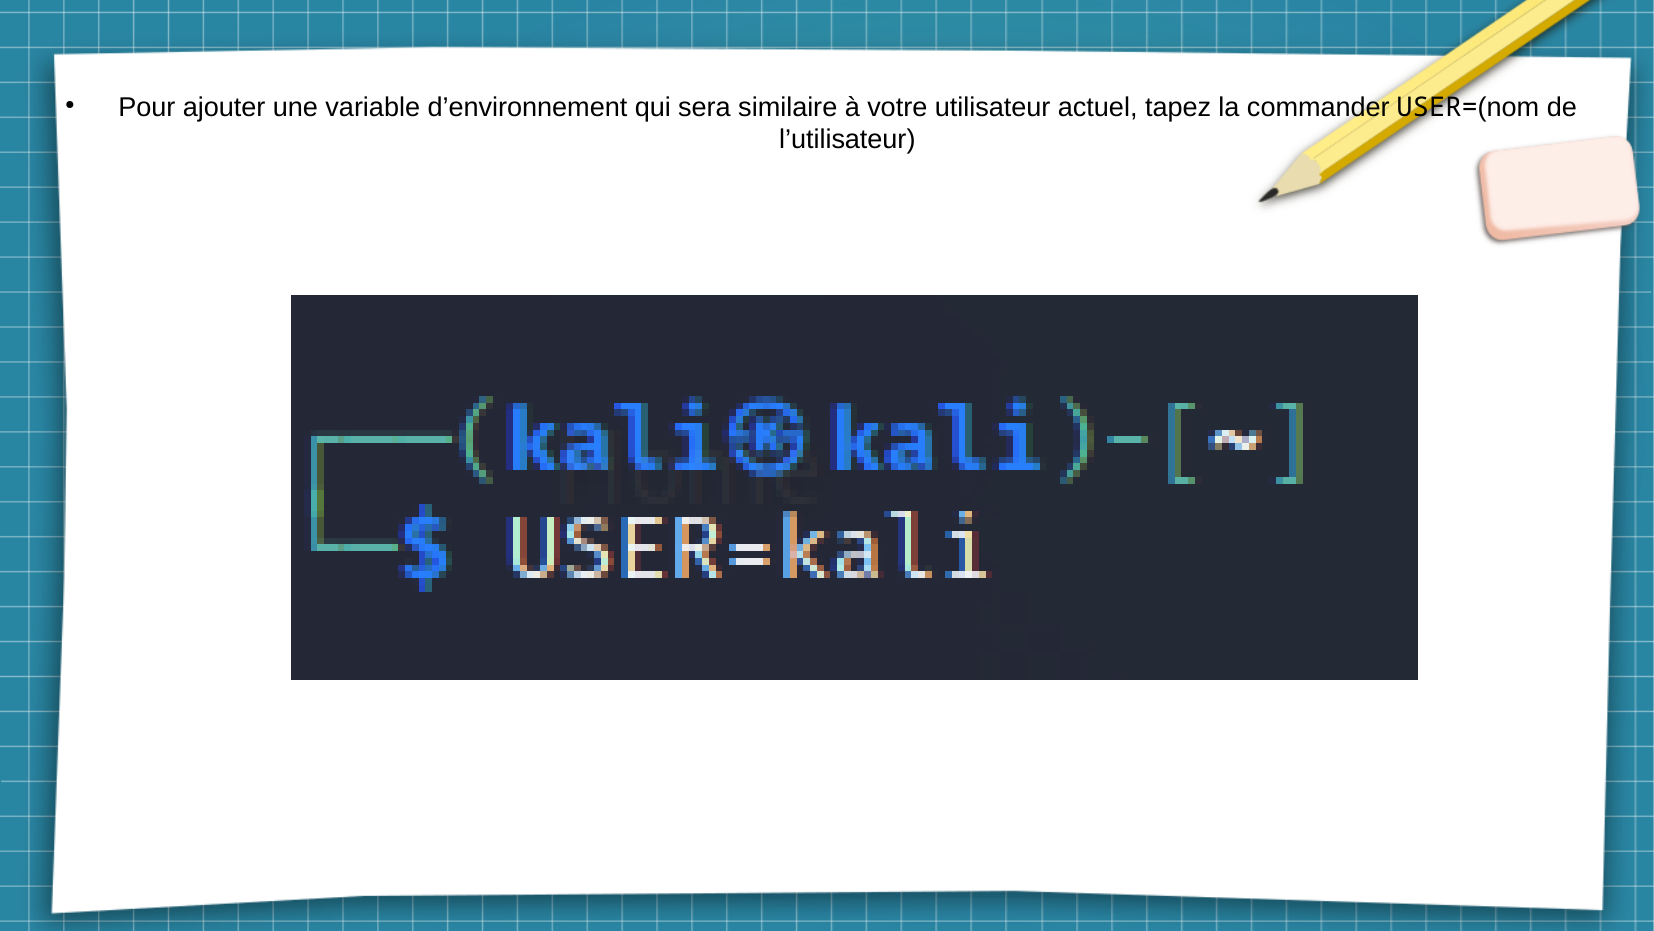

# Pour ajouter une variable d’environnement qui sera similaire à votre utilisateur actuel, tapez la commander USER=(nom de l’utilisateur)